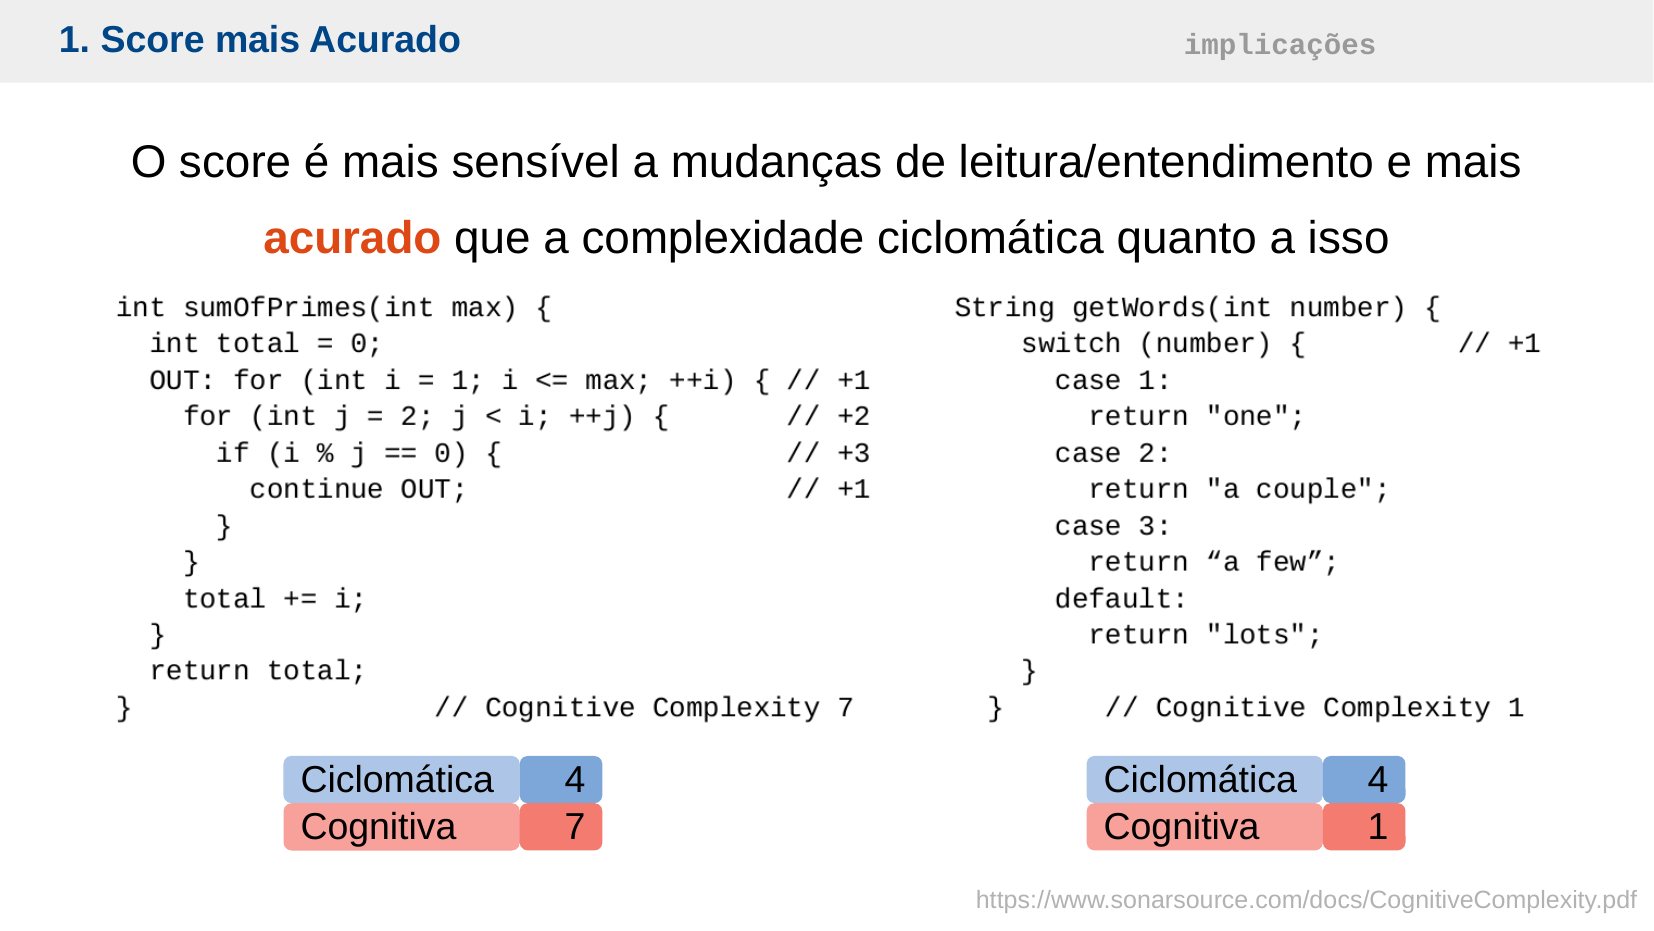

# 1. Score mais Acurado
implicações
O score é mais sensível a mudanças de leitura/entendimento e mais acurado que a complexidade ciclomática quanto a isso
Ciclomática
Ciclomática
4
4
1
7
Cognitiva
Cognitiva
https://www.sonarsource.com/docs/CognitiveComplexity.pdf